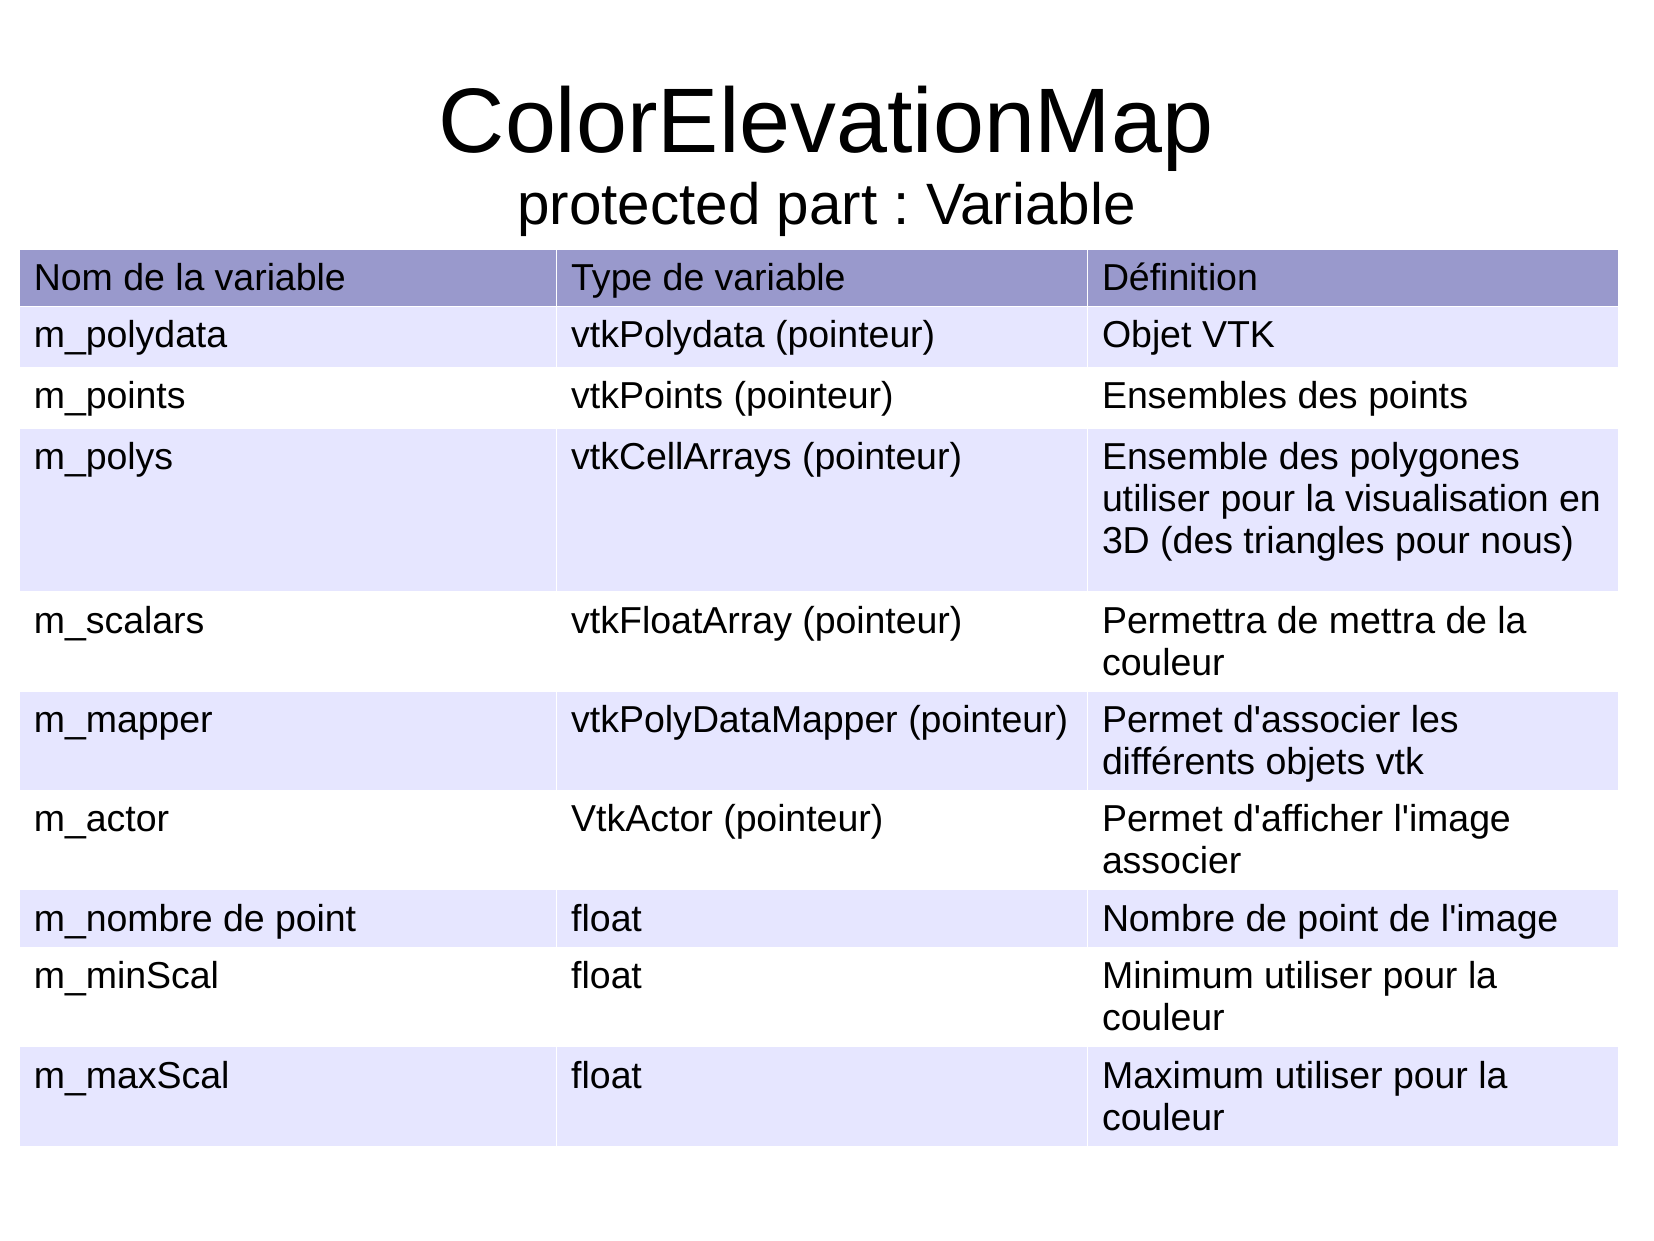

# ColorElevationMap protected part : Variable
| Nom de la variable | Type de variable | Définition |
| --- | --- | --- |
| m\_polydata | vtkPolydata (pointeur) | Objet VTK |
| m\_points | vtkPoints (pointeur) | Ensembles des points |
| m\_polys | vtkCellArrays (pointeur) | Ensemble des polygones utiliser pour la visualisation en 3D (des triangles pour nous) |
| m\_scalars | vtkFloatArray (pointeur) | Permettra de mettra de la couleur |
| m\_mapper | vtkPolyDataMapper (pointeur) | Permet d'associer les différents objets vtk |
| m\_actor | VtkActor (pointeur) | Permet d'afficher l'image associer |
| m\_nombre de point | float | Nombre de point de l'image |
| m\_minScal | float | Minimum utiliser pour la couleur |
| m\_maxScal | float | Maximum utiliser pour la couleur |